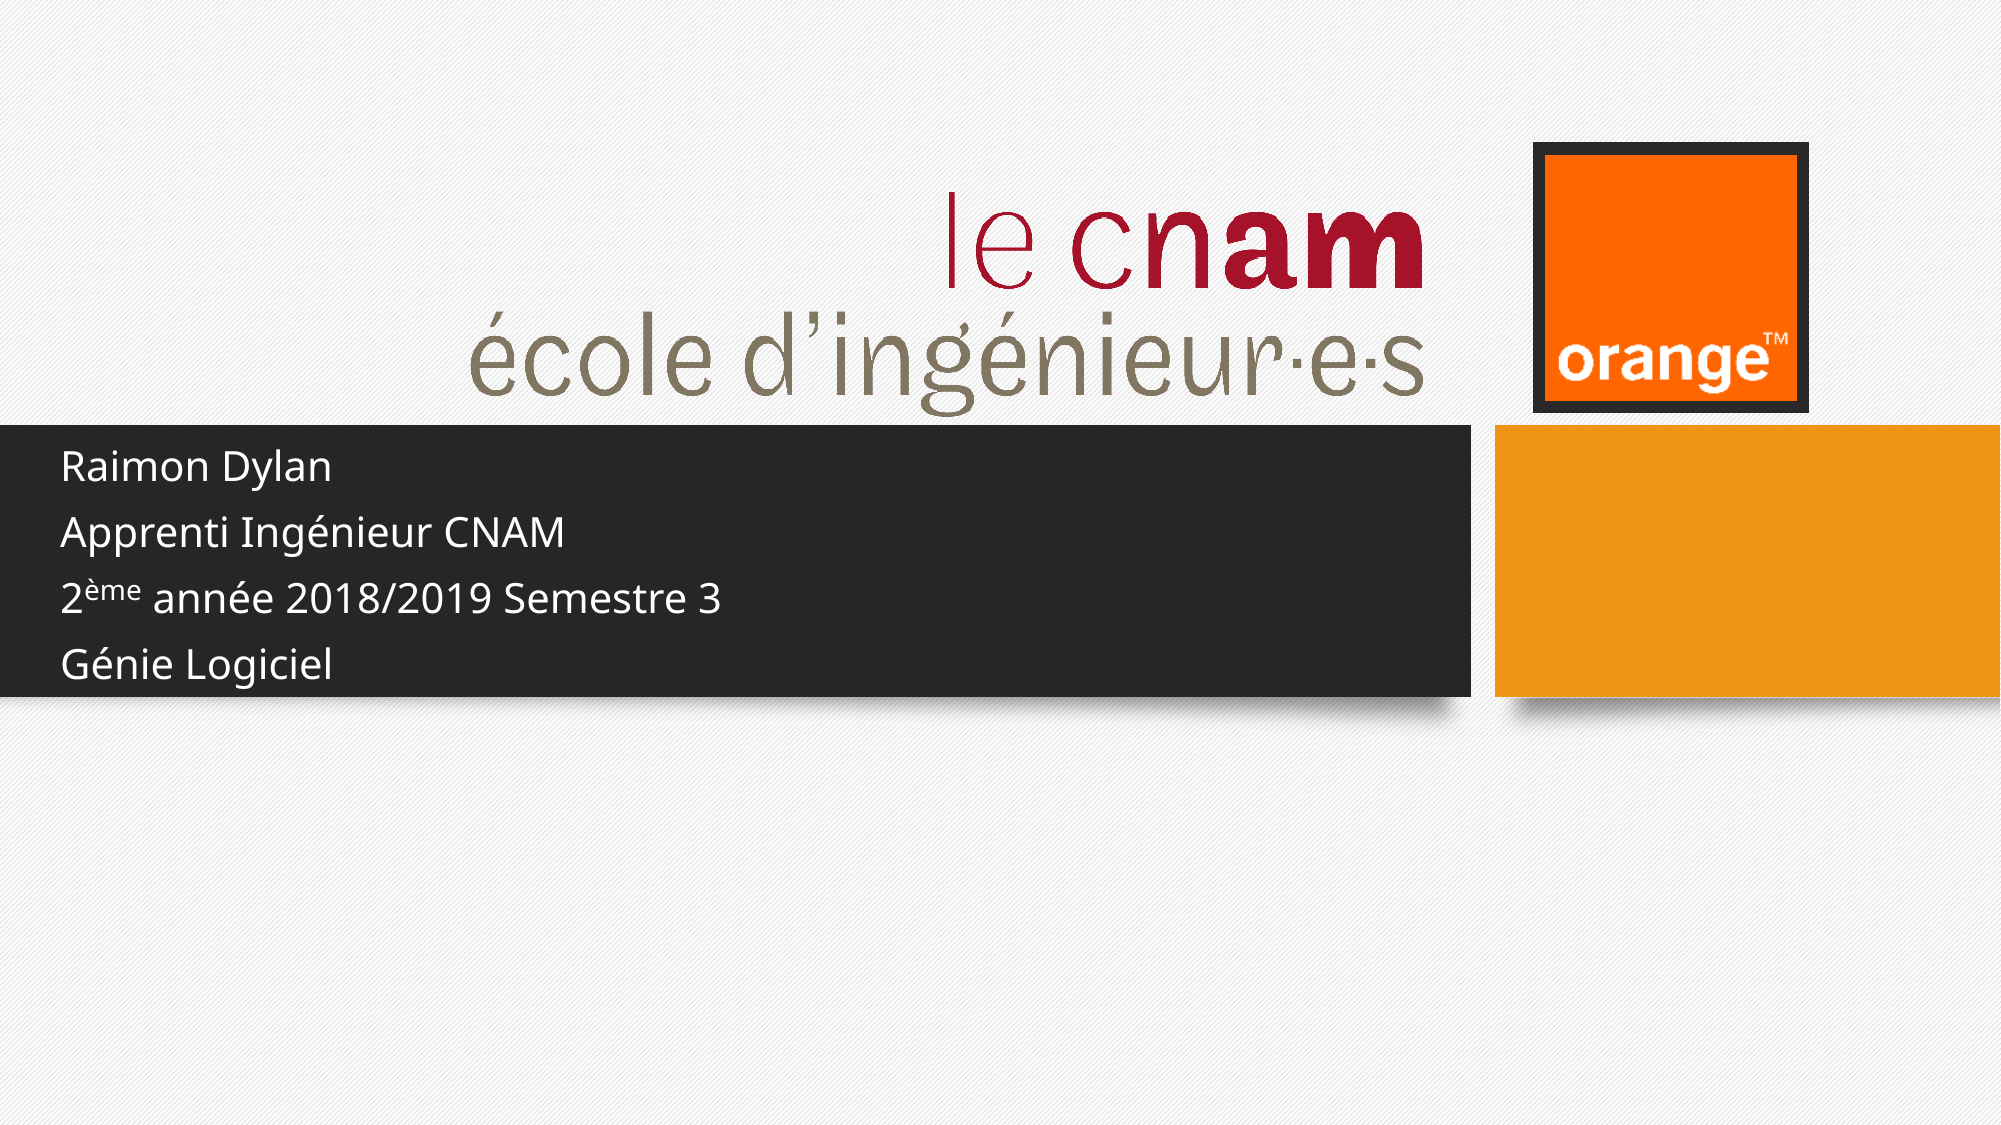

# Raimon Dylan
Apprenti Ingénieur CNAM
2ème année 2018/2019 Semestre 3
Génie Logiciel